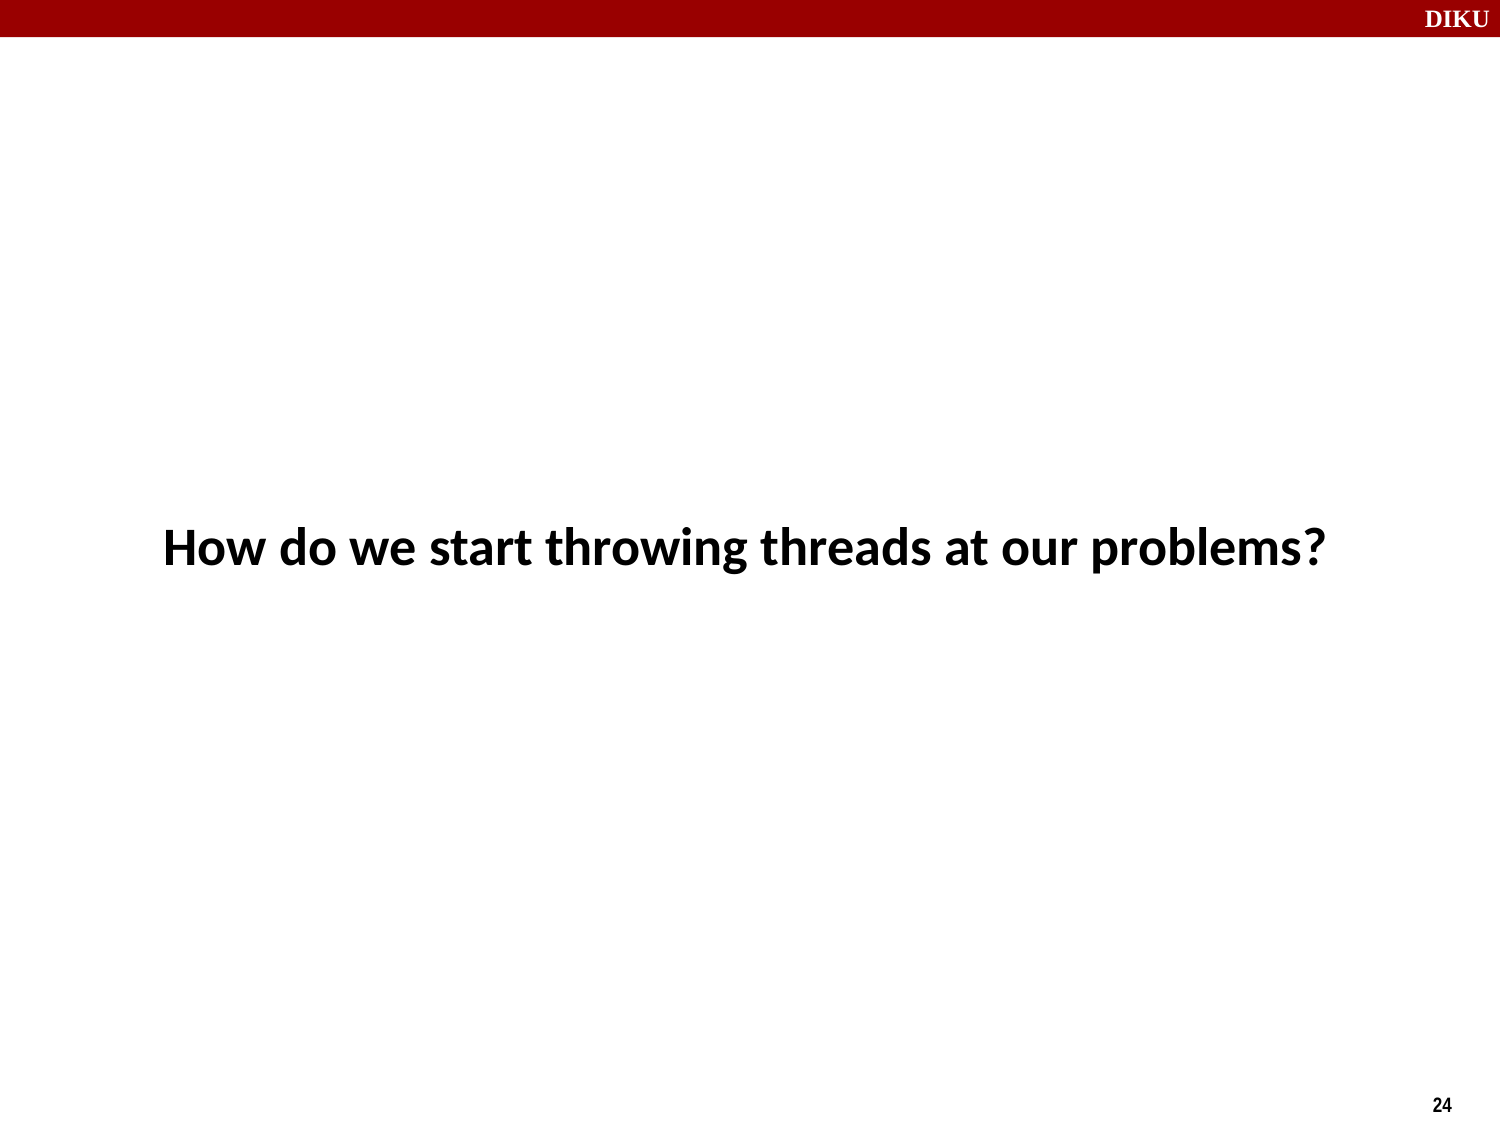

How do we start throwing threads at our problems?